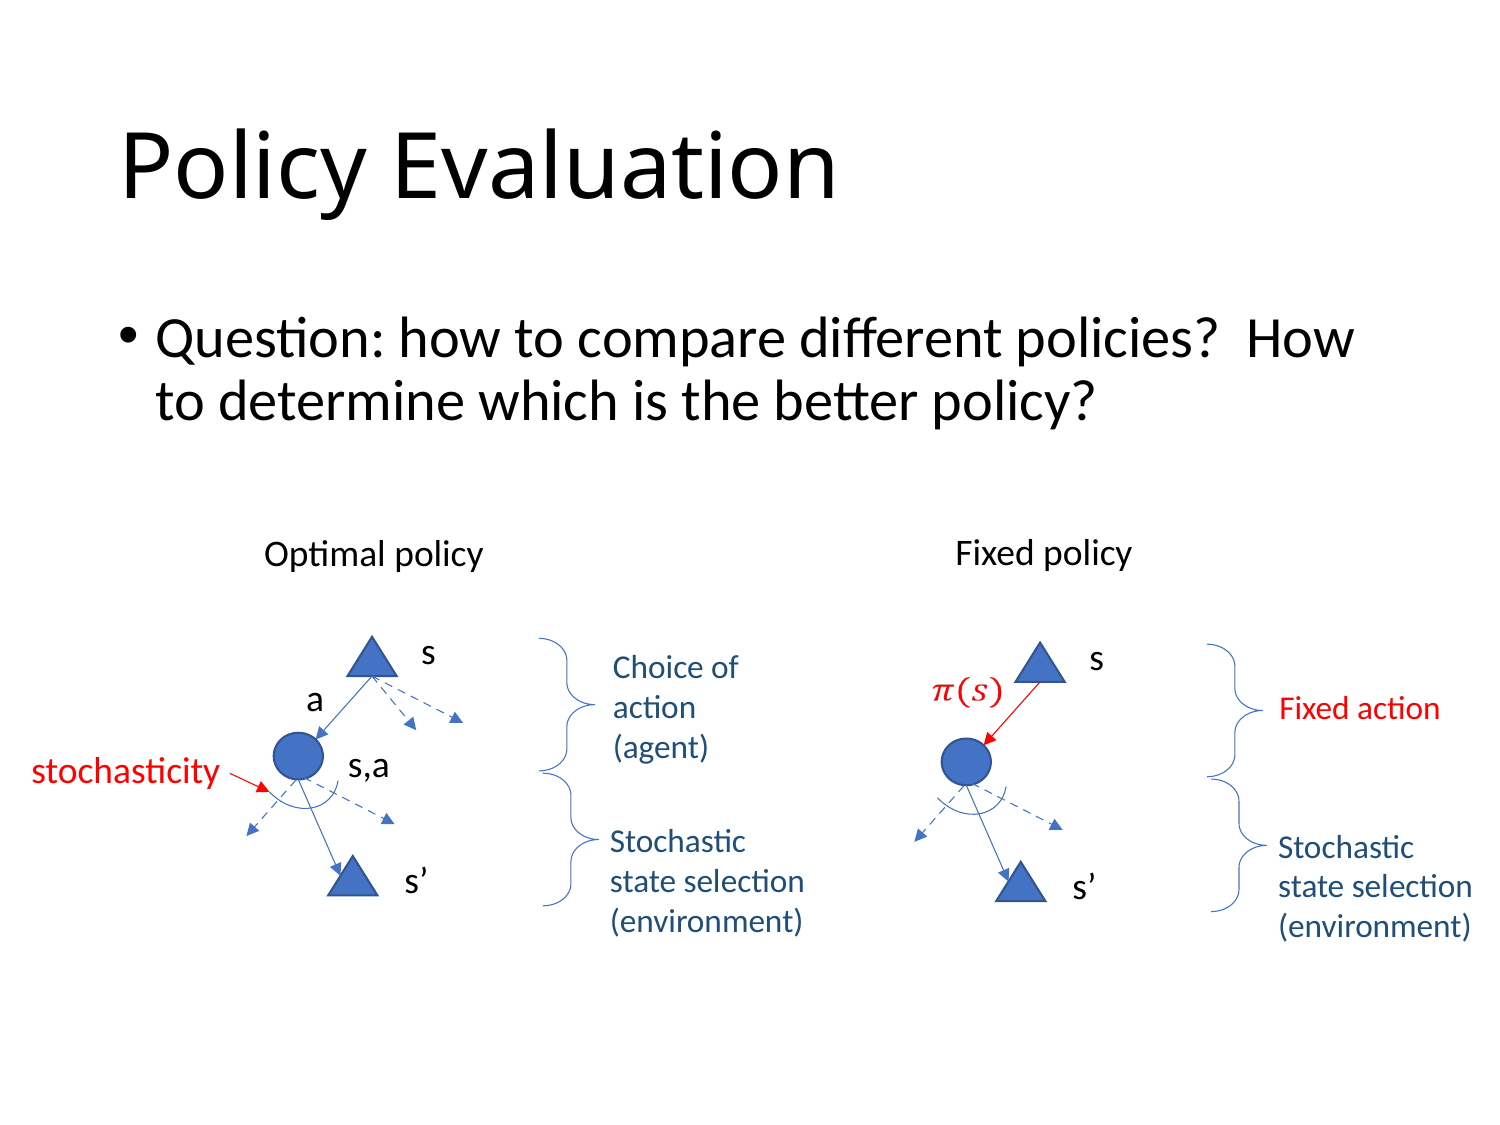

# Policy Evaluation
Question: how to compare different policies? How to determine which is the better policy?
Fixed policy
Optimal policy
s
s
Choice of action
(agent)
a
Fixed action
s,a
stochasticity
Stochastic state selection (environment)
Stochastic state selection (environment)
s’
s’